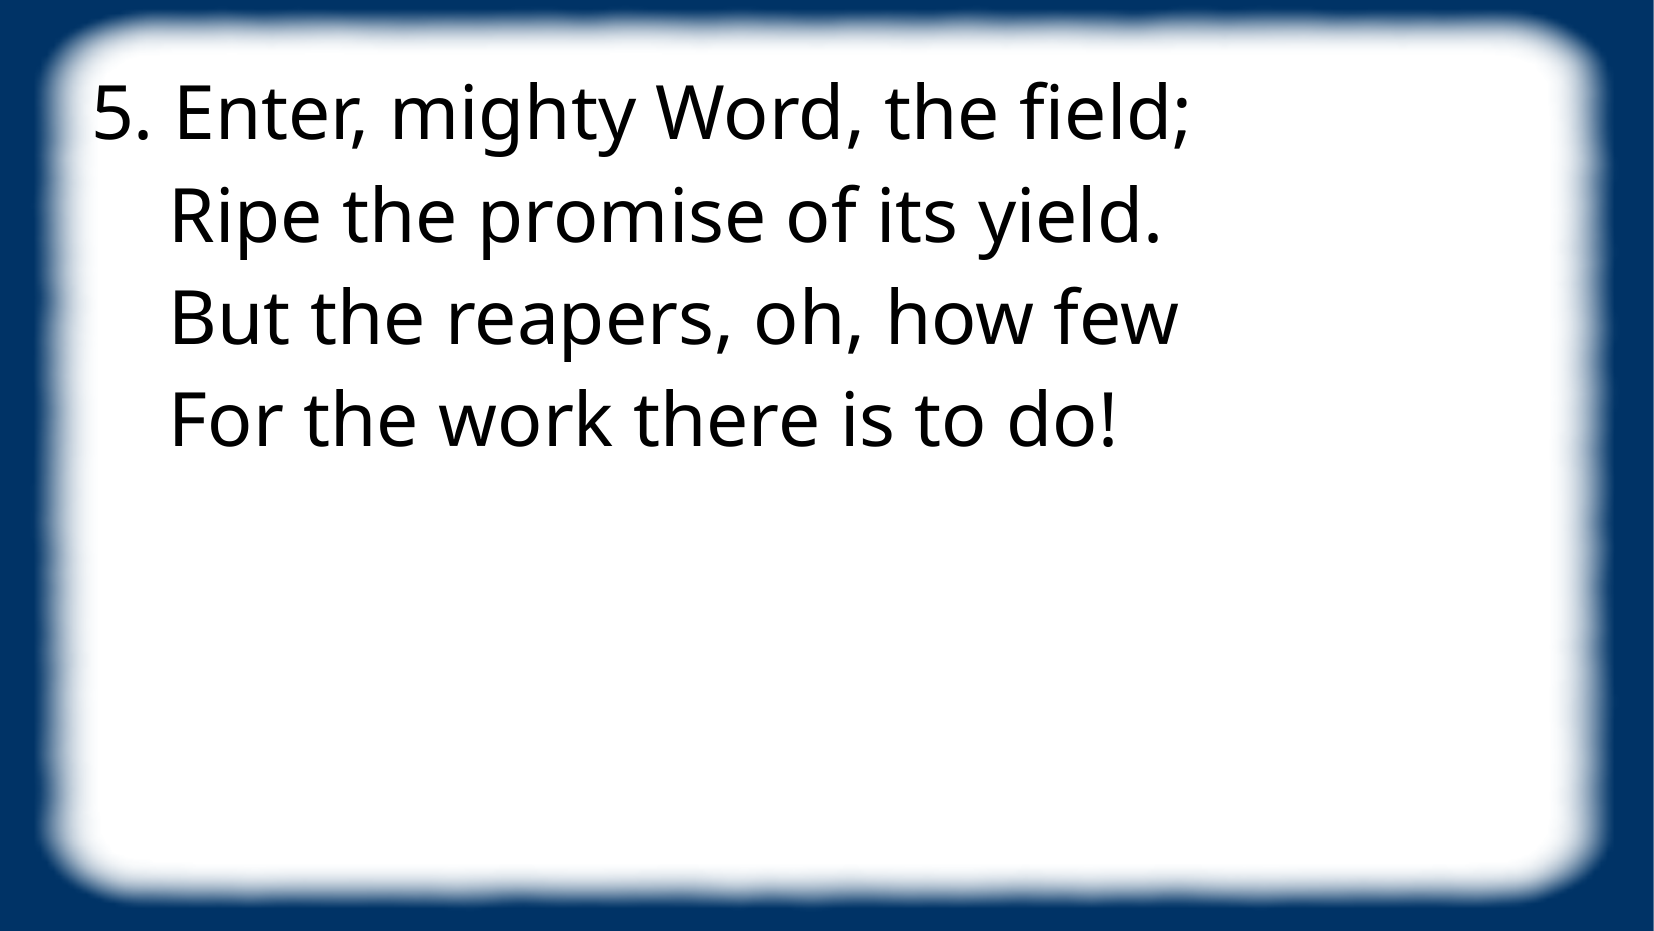

5. Enter, mighty Word, the field;
 Ripe the promise of its yield.
 But the reapers, oh, how few
 For the work there is to do!